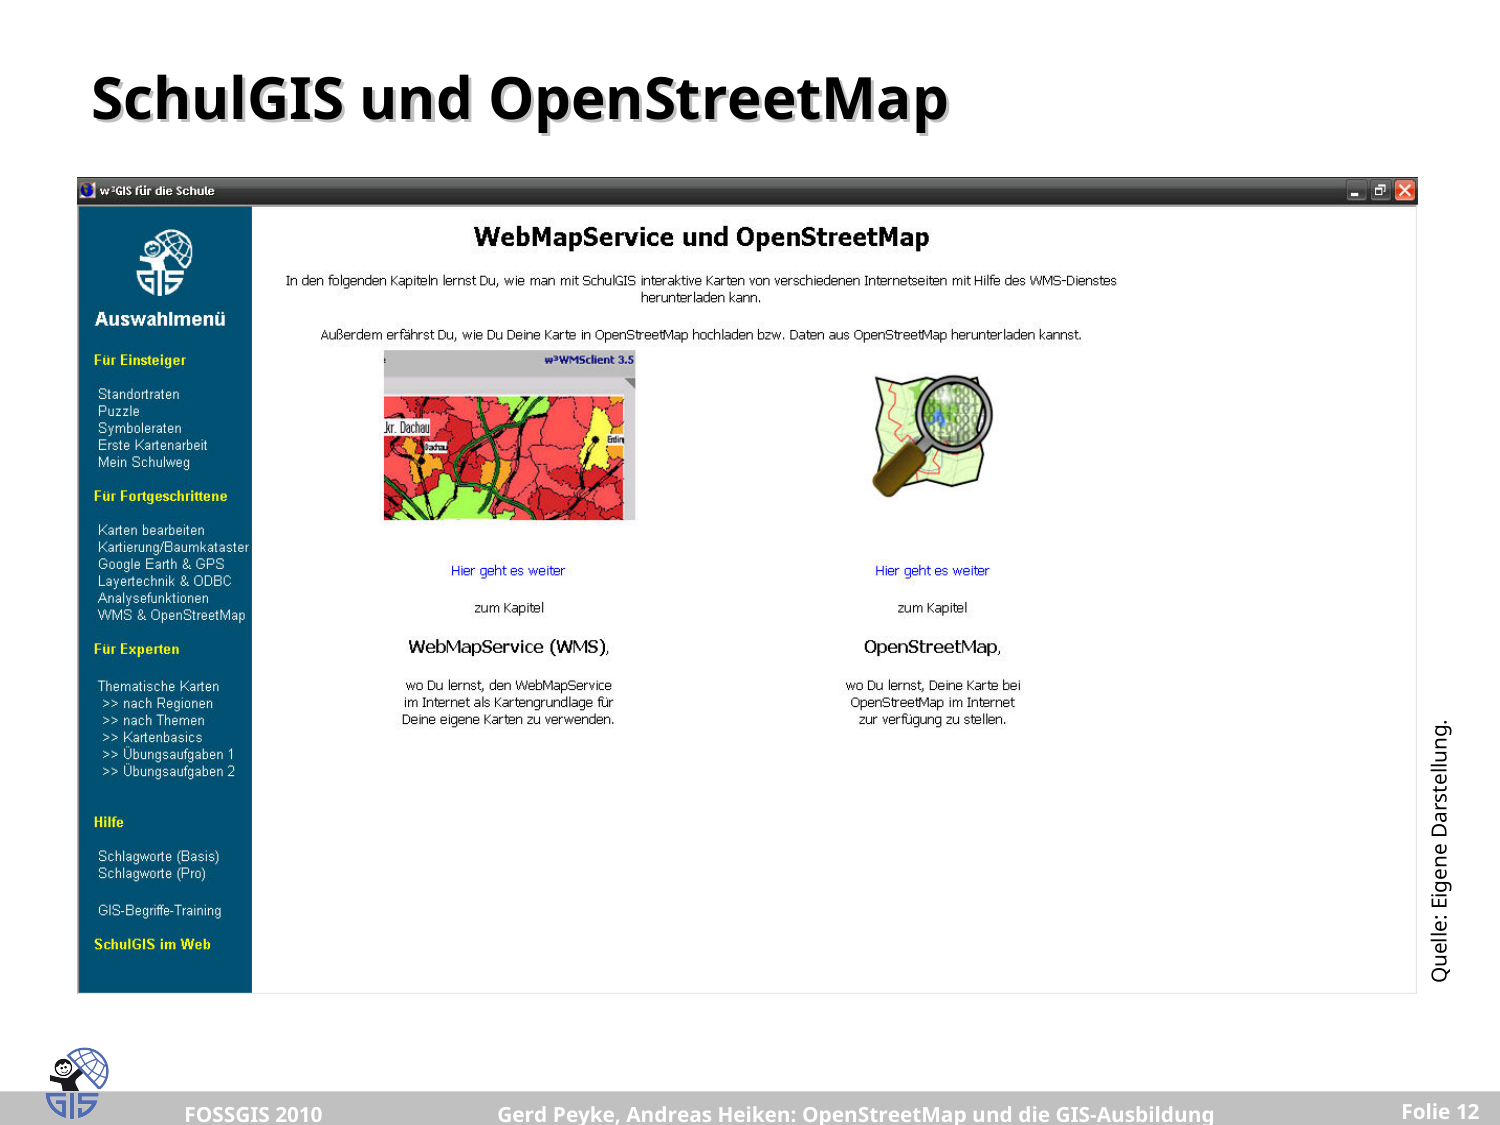

# SchulGIS und OpenStreetMap
Quelle: Eigene Darstellung.
12
17. Februar 2010
Mündliche Promotionsprüfung - Heiken